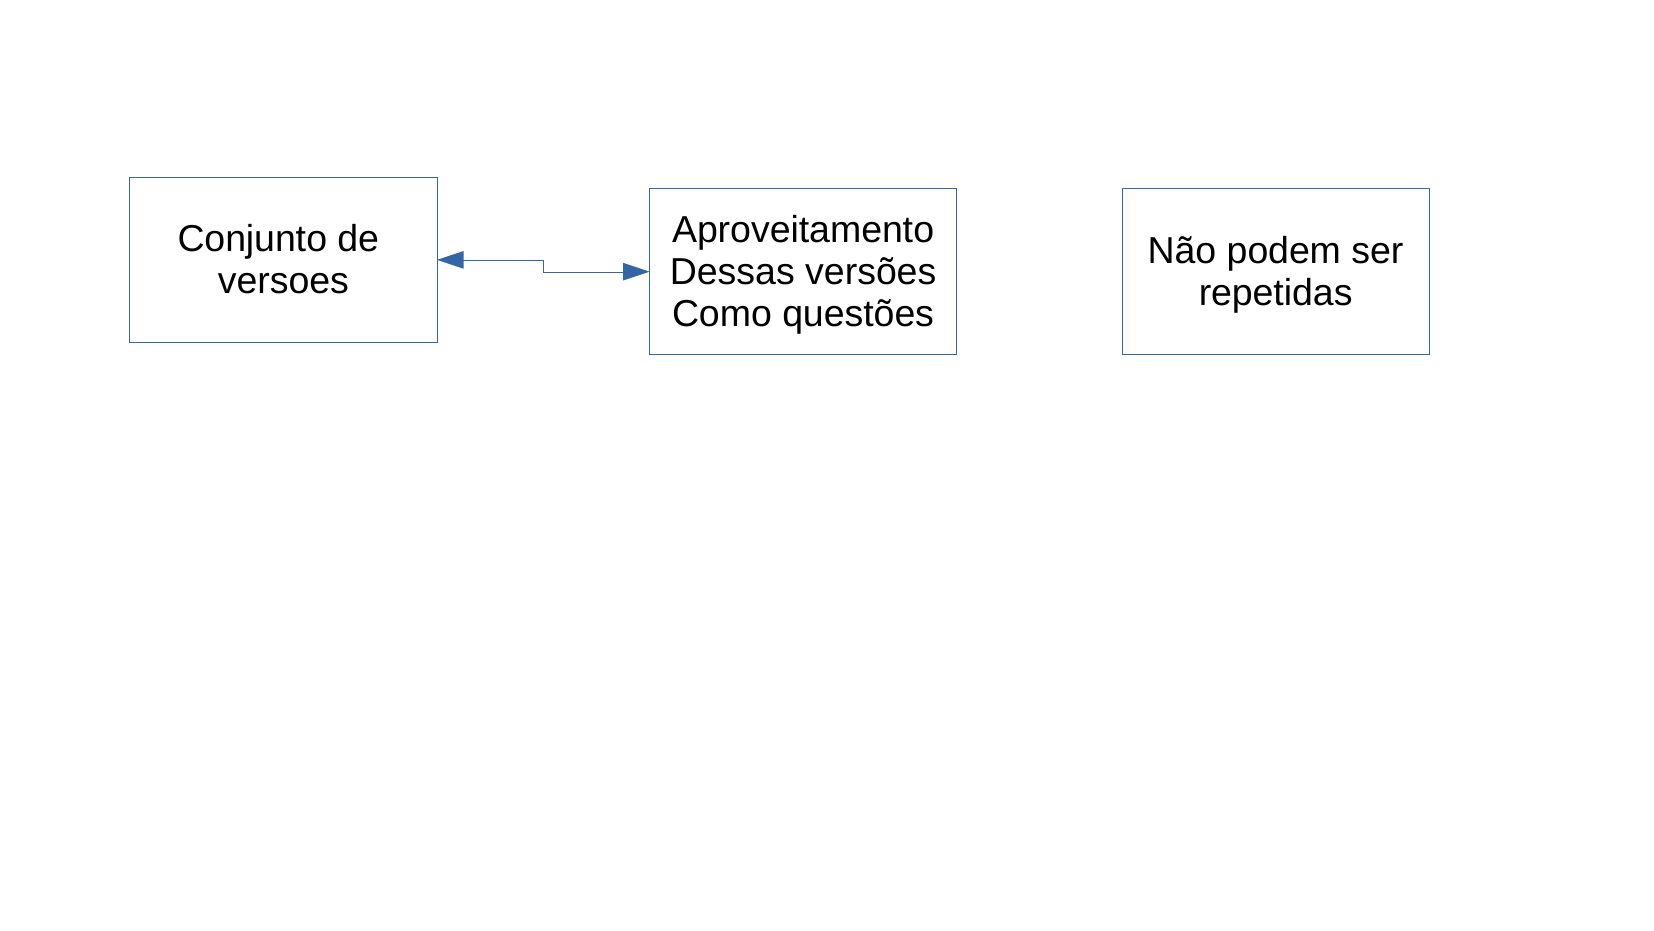

Conjunto de
versoes
Aproveitamento
Dessas versões
Como questões
Não podem ser
repetidas